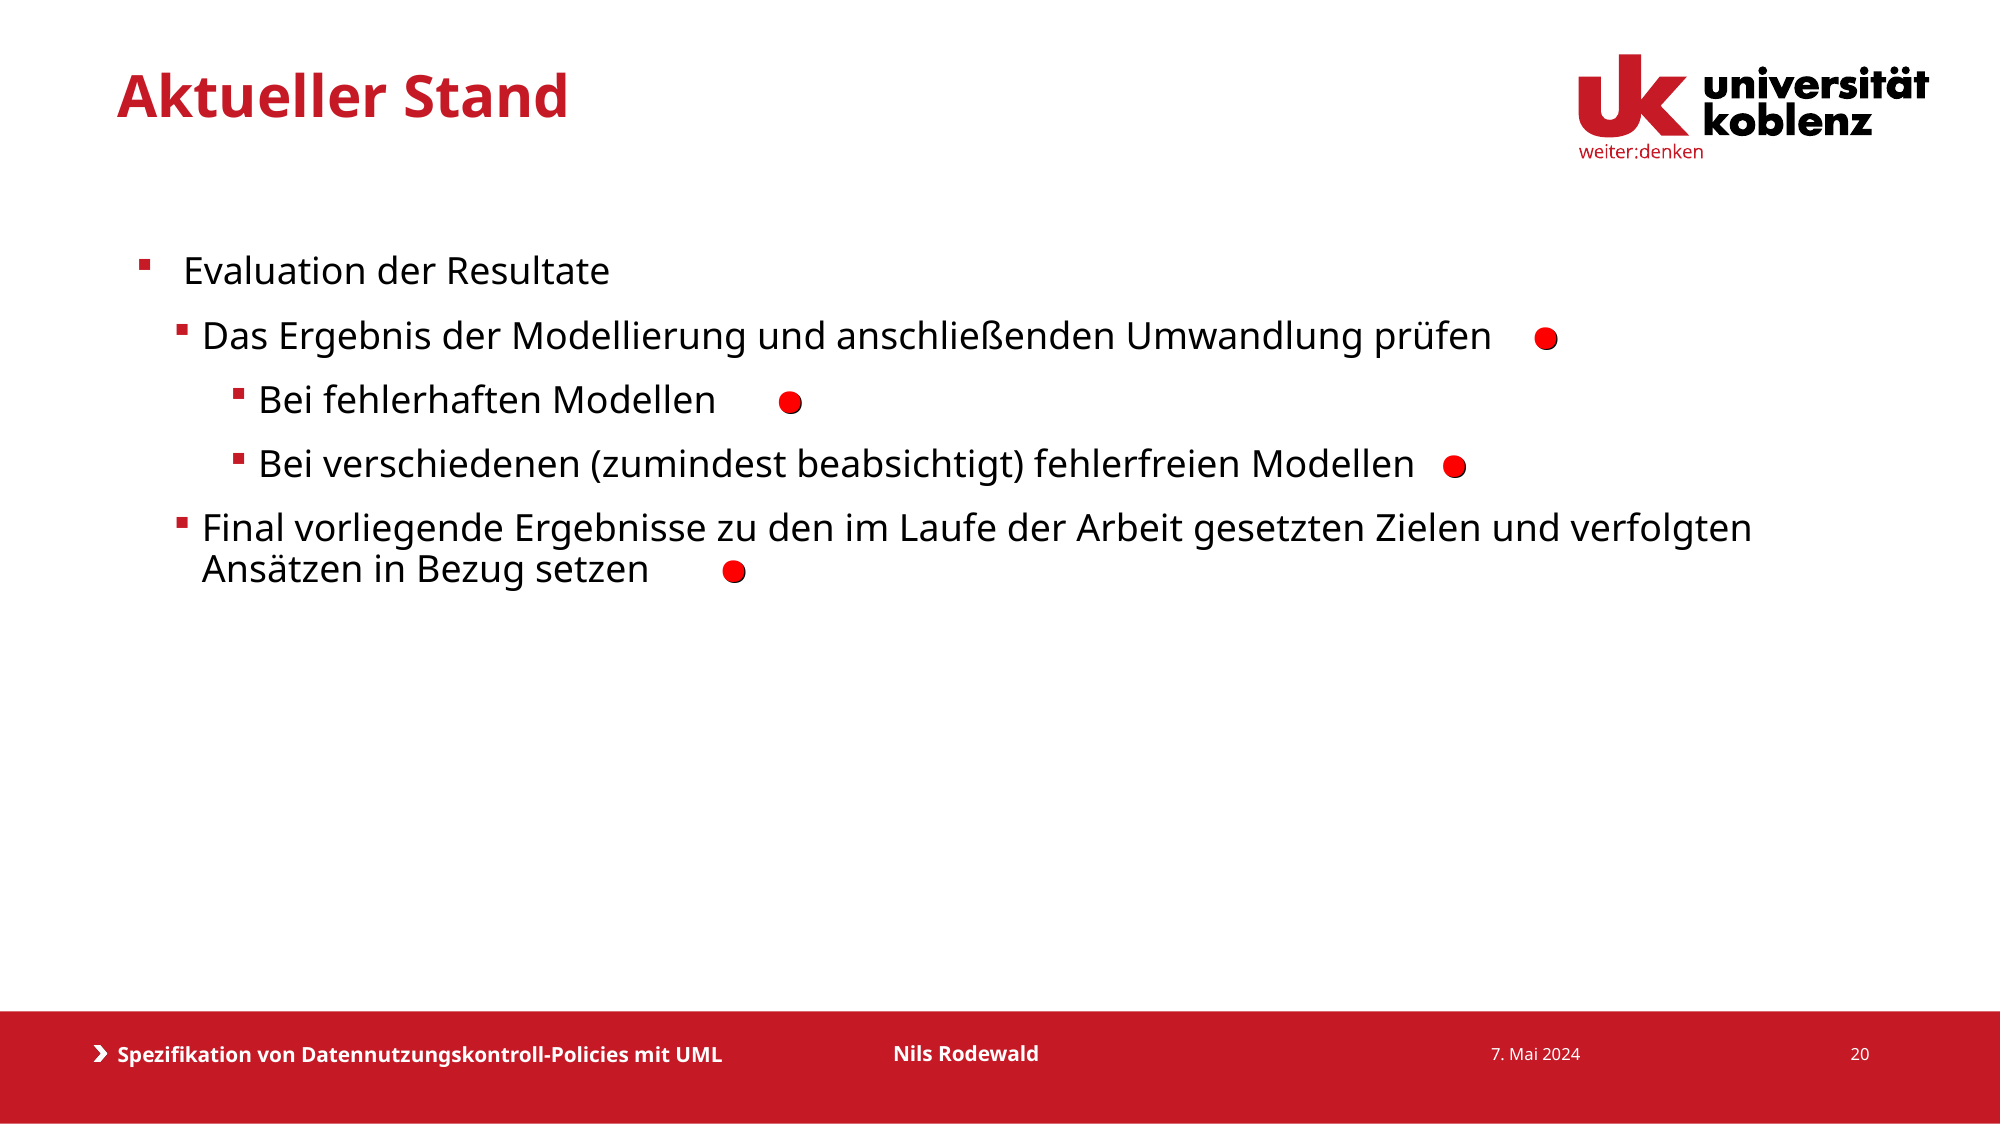

# Aktueller Stand
Evaluation der Resultate
Das Ergebnis der Modellierung und anschließenden Umwandlung prüfen	●
Bei fehlerhaften Modellen	●
Bei verschiedenen (zumindest beabsichtigt) fehlerfreien Modellen	●
Final vorliegende Ergebnisse zu den im Laufe der Arbeit gesetzten Zielen und verfolgten Ansätzen in Bezug setzen	●